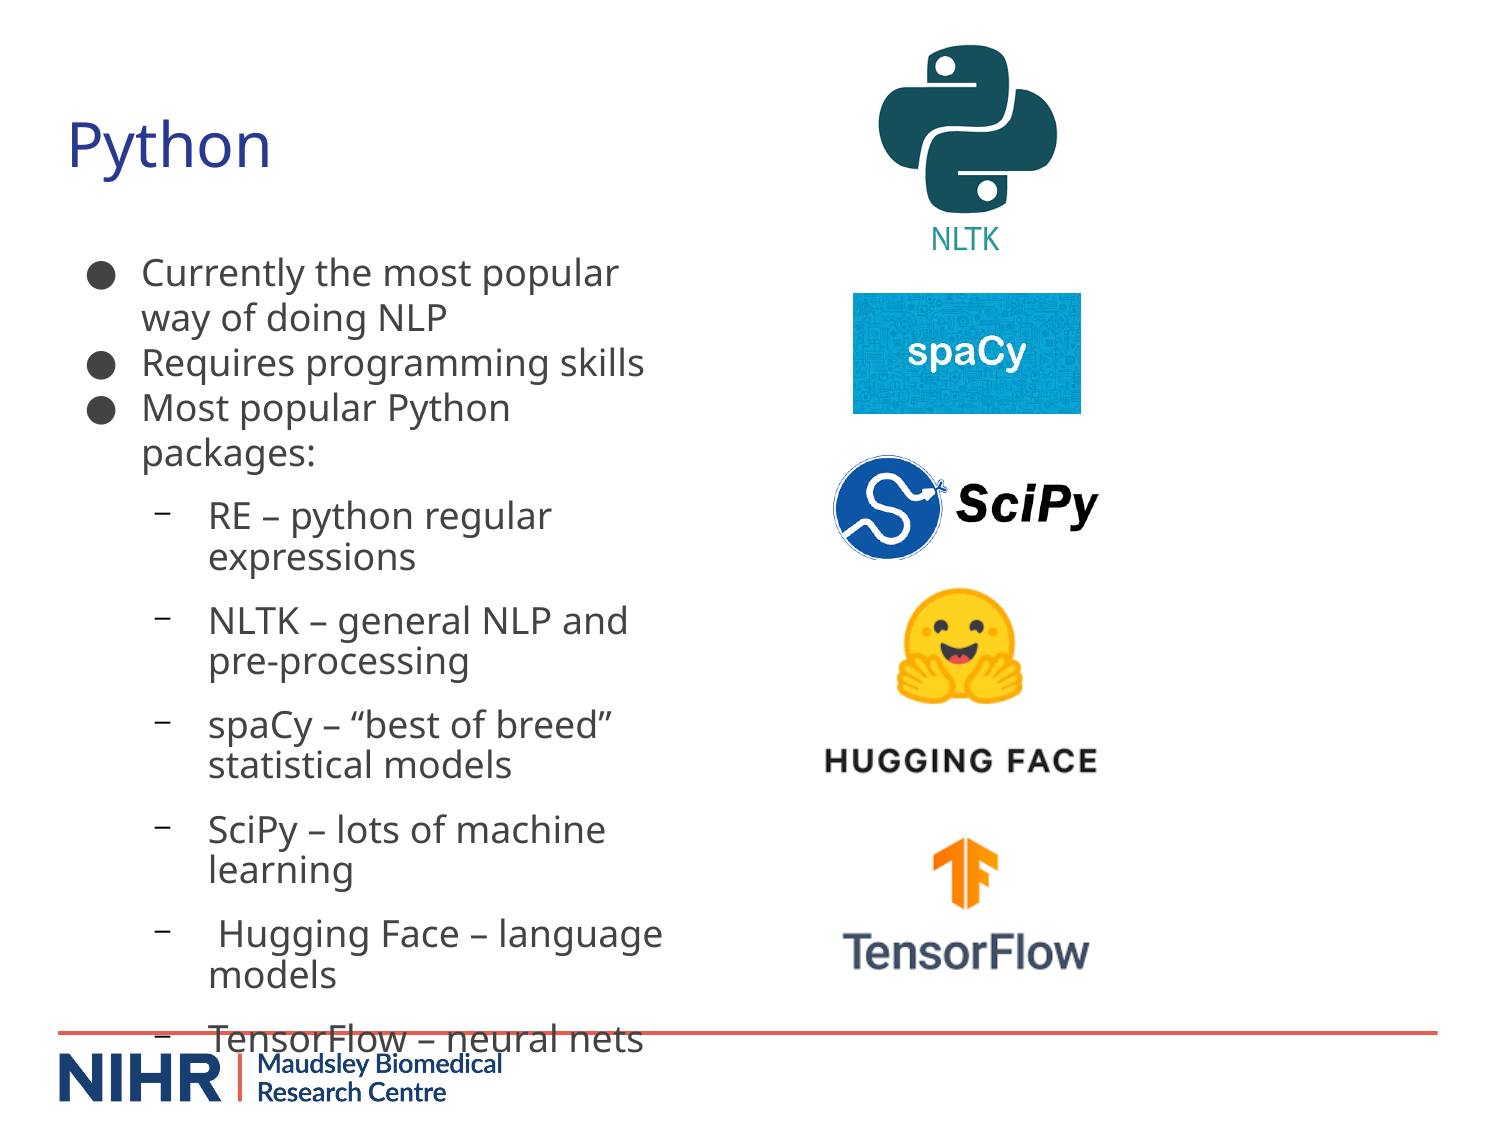

# Python
Currently the most popular way of doing NLP
Requires programming skills
Most popular Python packages:
RE – python regular expressions
NLTK – general NLP and pre-processing
spaCy – “best of breed” statistical models
SciPy – lots of machine learning
 Hugging Face – language models
TensorFlow – neural nets